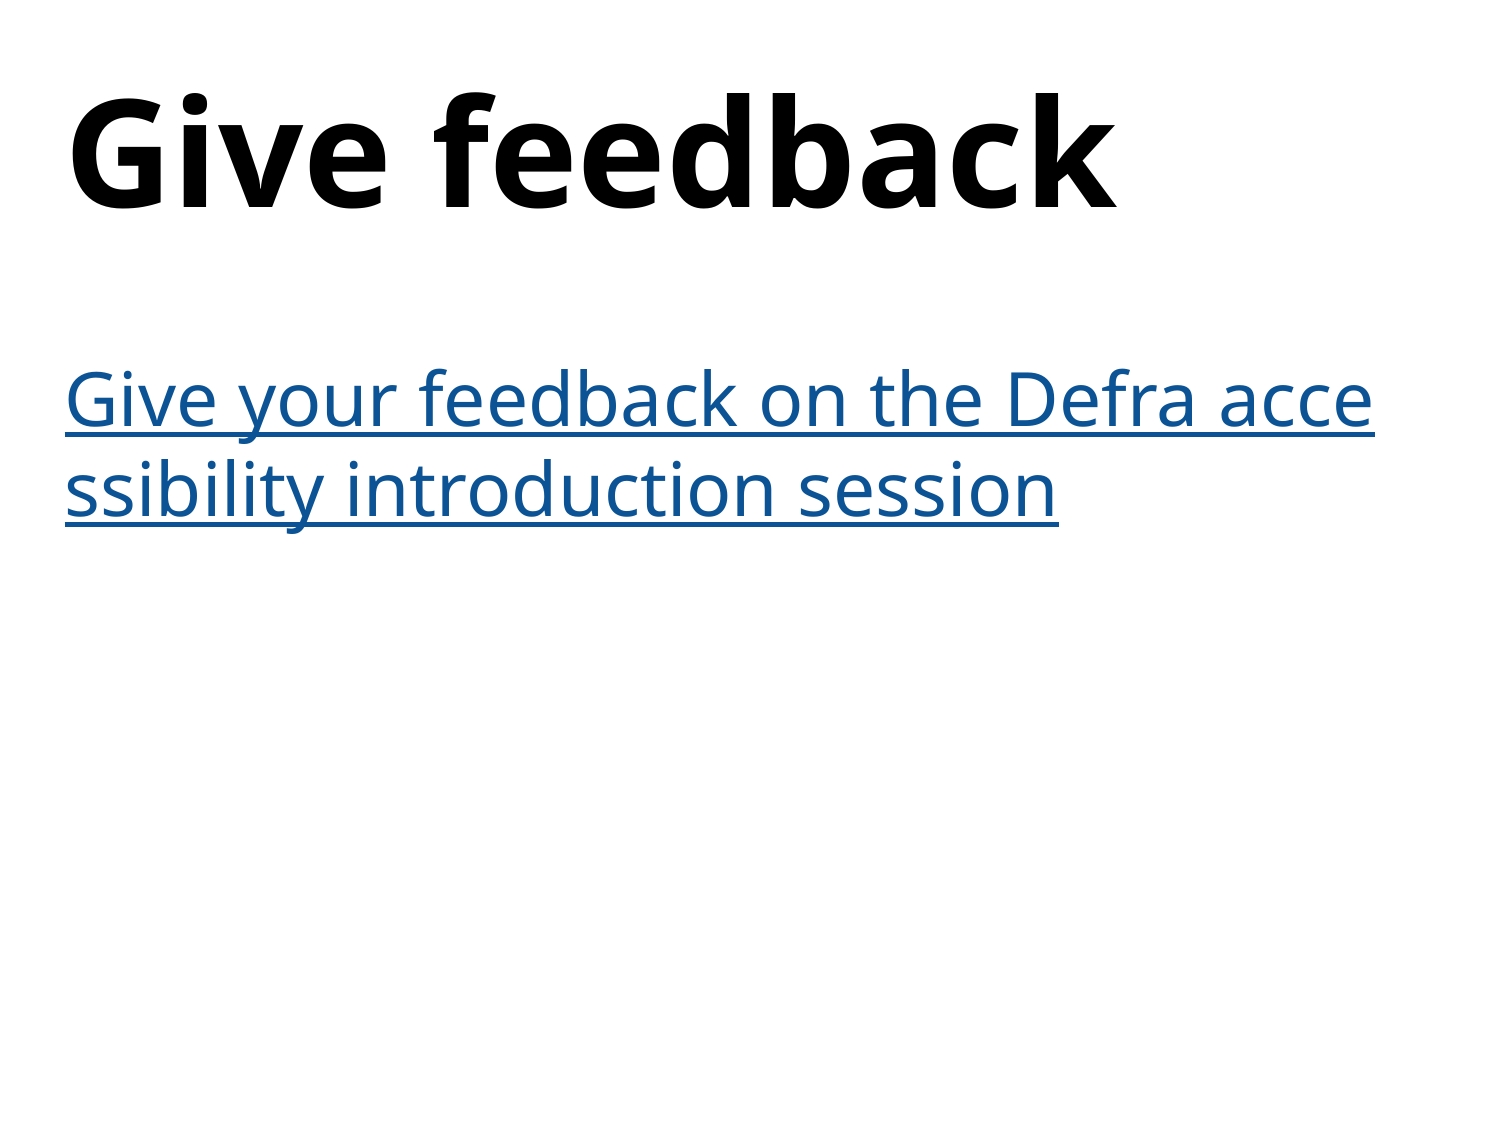

Give feedback
# Give your feedback on the Defra accessibility introduction session